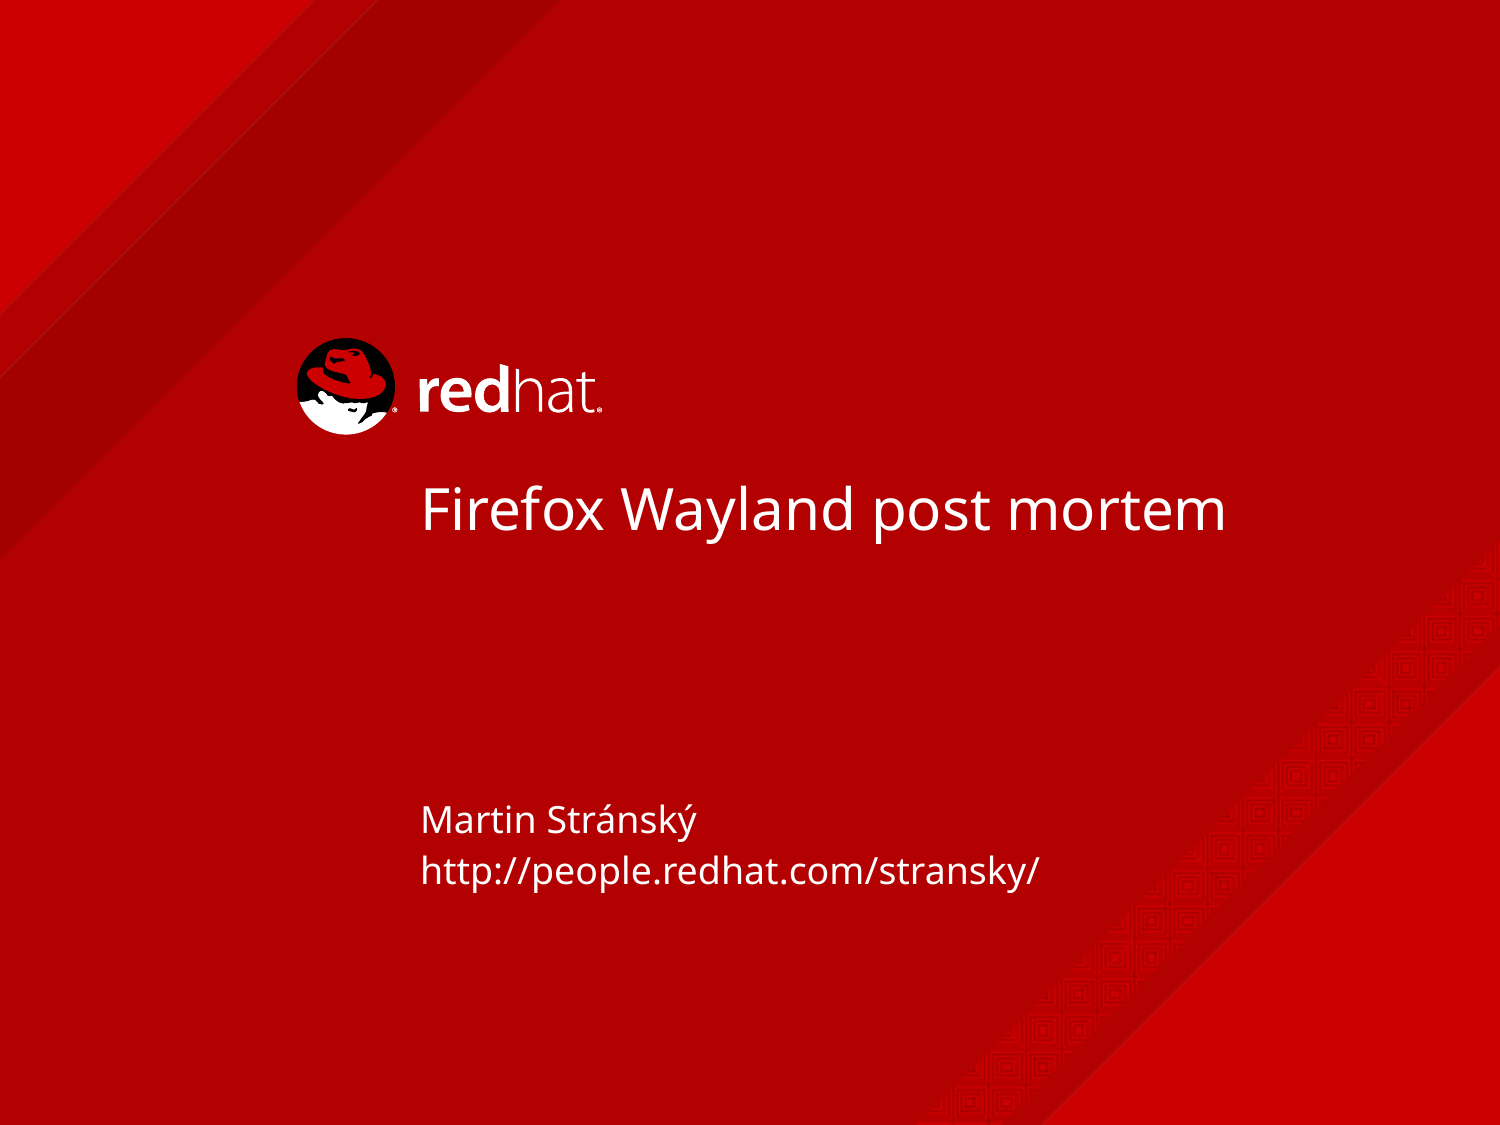

# Firefox Wayland post mortem
Martin Stránský
http://people.redhat.com/stransky/